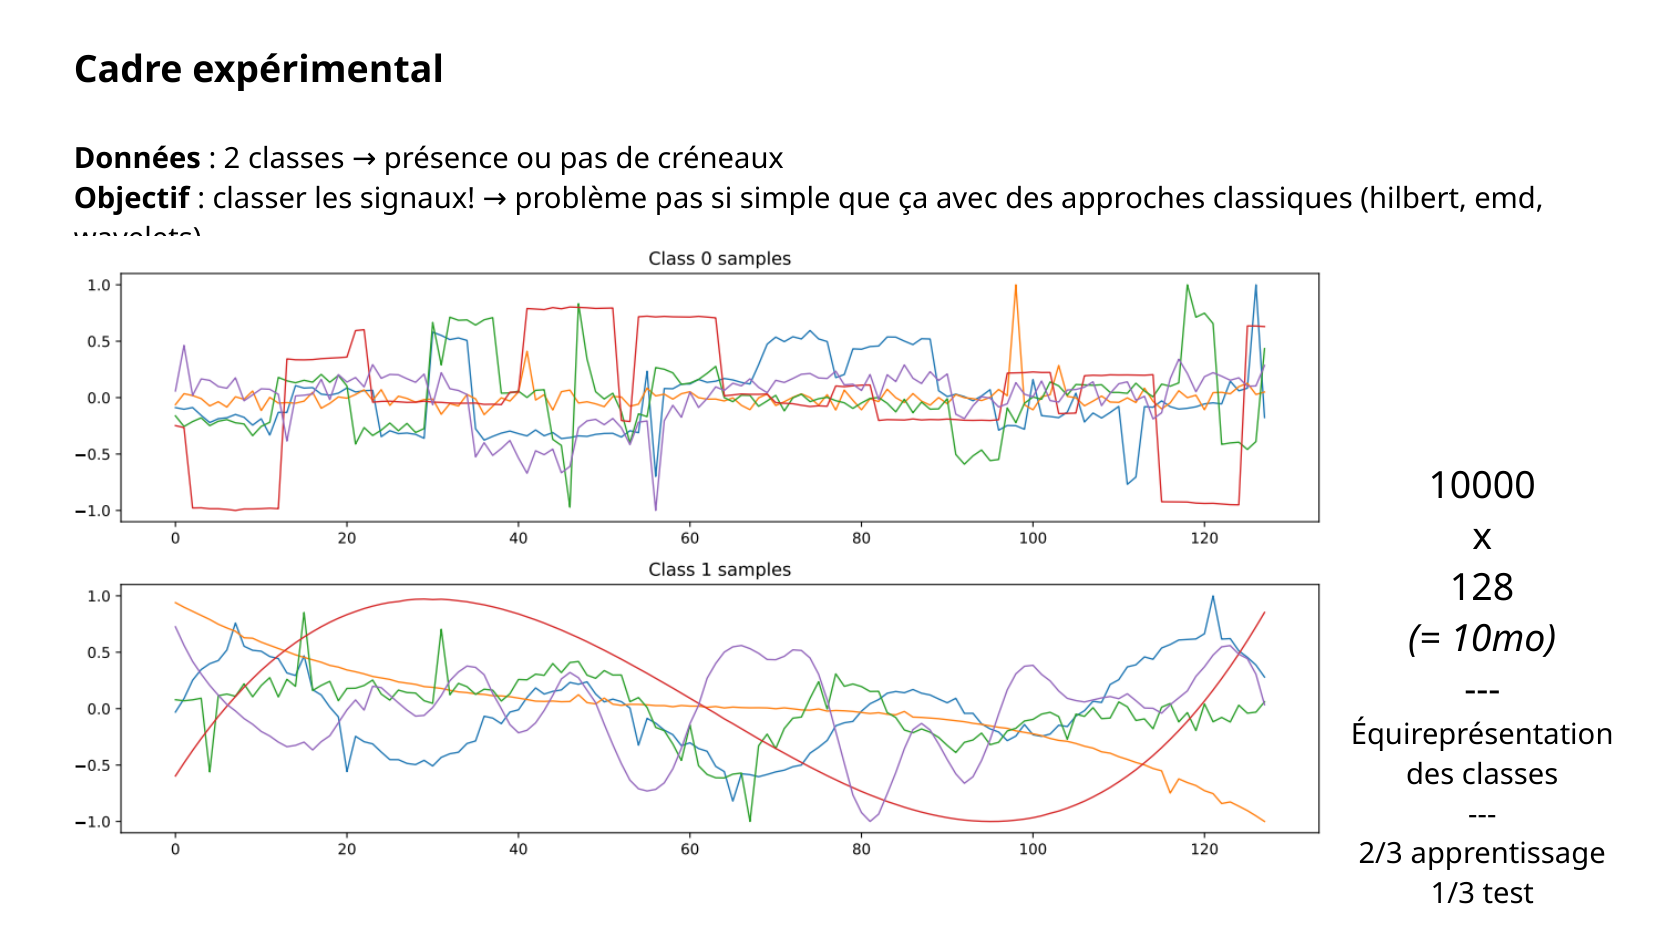

Cadre expérimental
Données : 2 classes → présence ou pas de créneaux
Objectif : classer les signaux! → problème pas si simple que ça avec des approches classiques (hilbert, emd, wavelets)
10000
x
128
(= 10mo)
---
Équireprésentation des classes
---
2/3 apprentissage
1/3 test